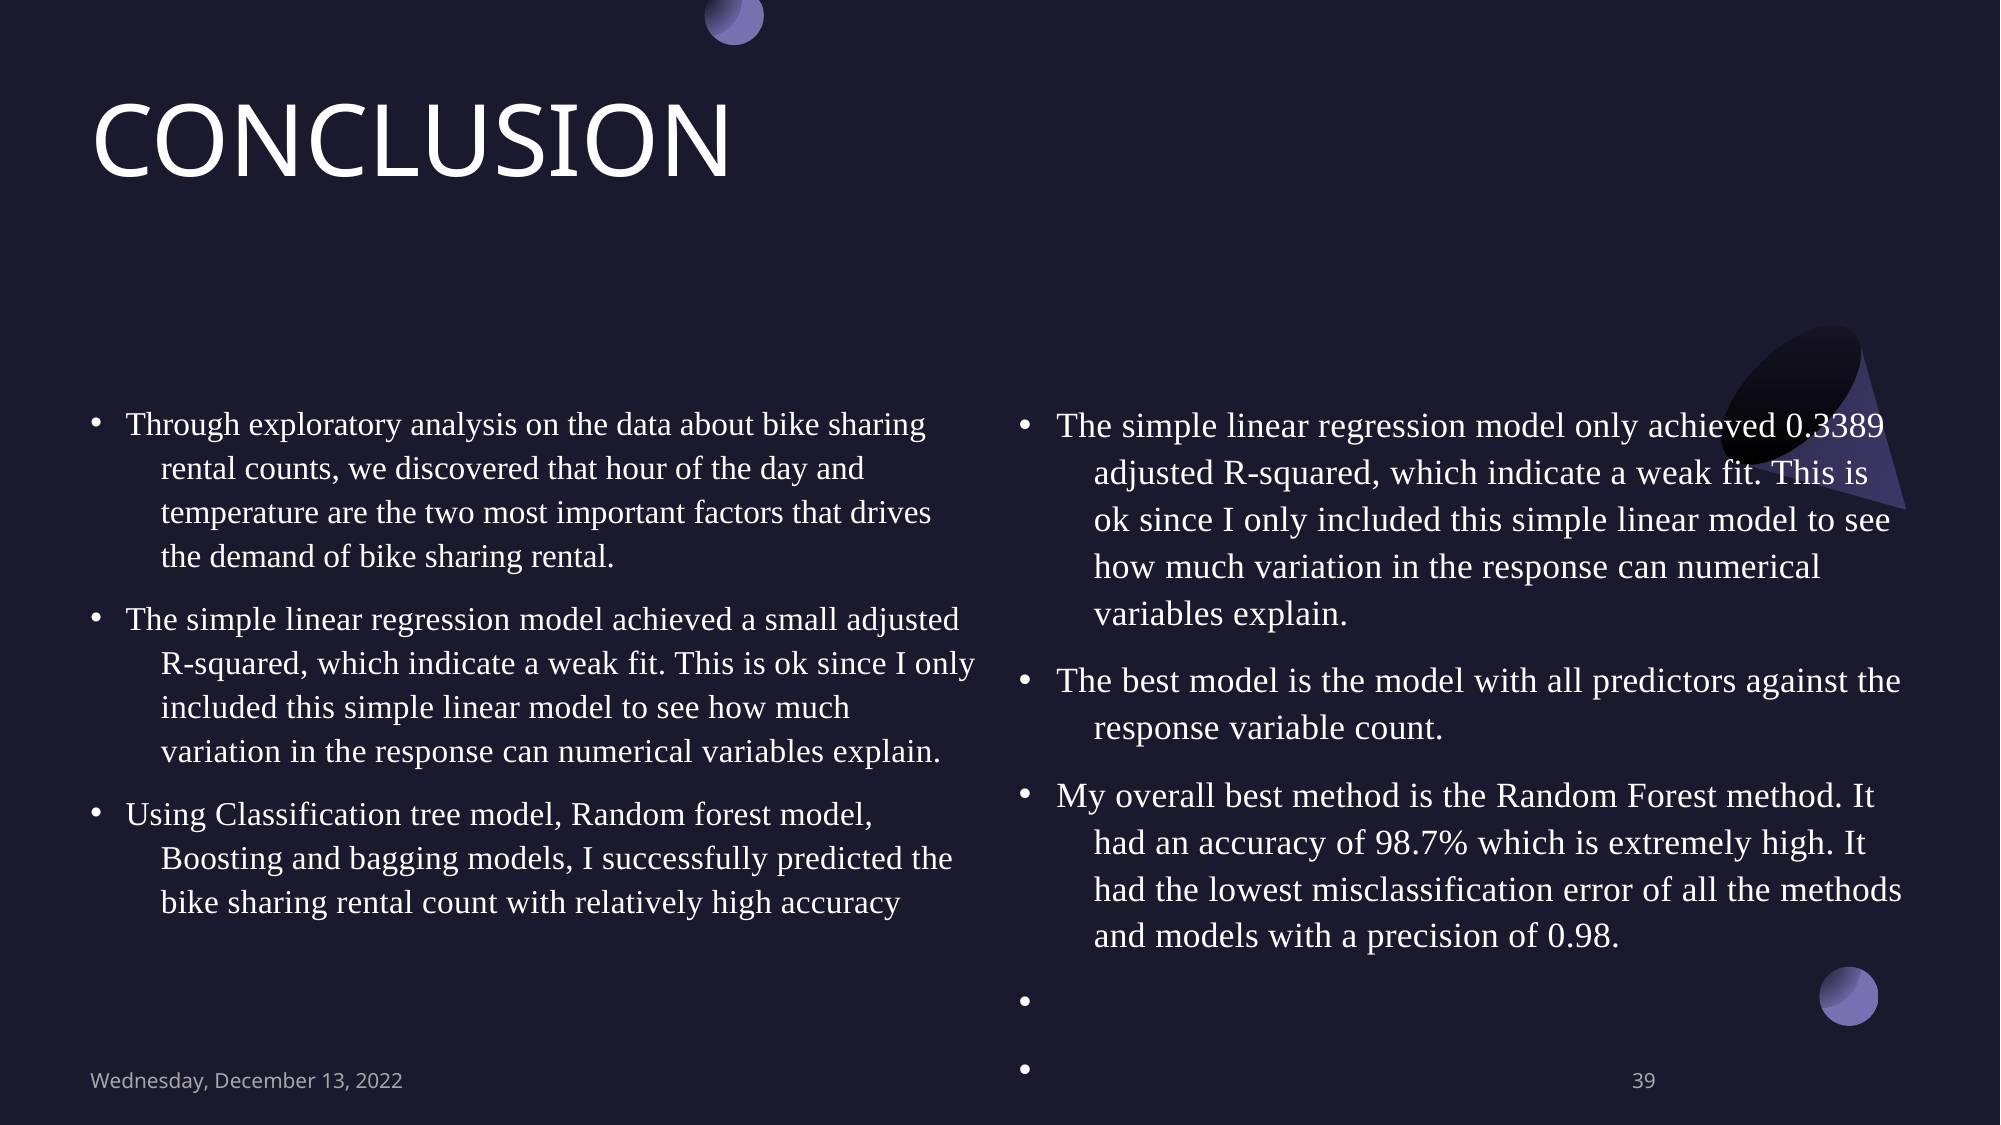

# CONCLUSION
Through exploratory analysis on the data about bike sharing rental counts, we discovered that hour of the day and temperature are the two most important factors that drives the demand of bike sharing rental.
The simple linear regression model achieved a small adjusted R-squared, which indicate a weak fit. This is ok since I only included this simple linear model to see how much variation in the response can numerical variables explain.
Using Classification tree model, Random forest model, Boosting and bagging models, I successfully predicted the bike sharing rental count with relatively high accuracy
The simple linear regression model only achieved 0.3389 adjusted R-squared, which indicate a weak fit. This is ok since I only included this simple linear model to see how much variation in the response can numerical variables explain.
The best model is the model with all predictors against the response variable count.
My overall best method is the Random Forest method. It had an accuracy of 98.7% which is extremely high. It had the lowest misclassification error of all the methods and models with a precision of 0.98.
Wednesday, December 13, 2022